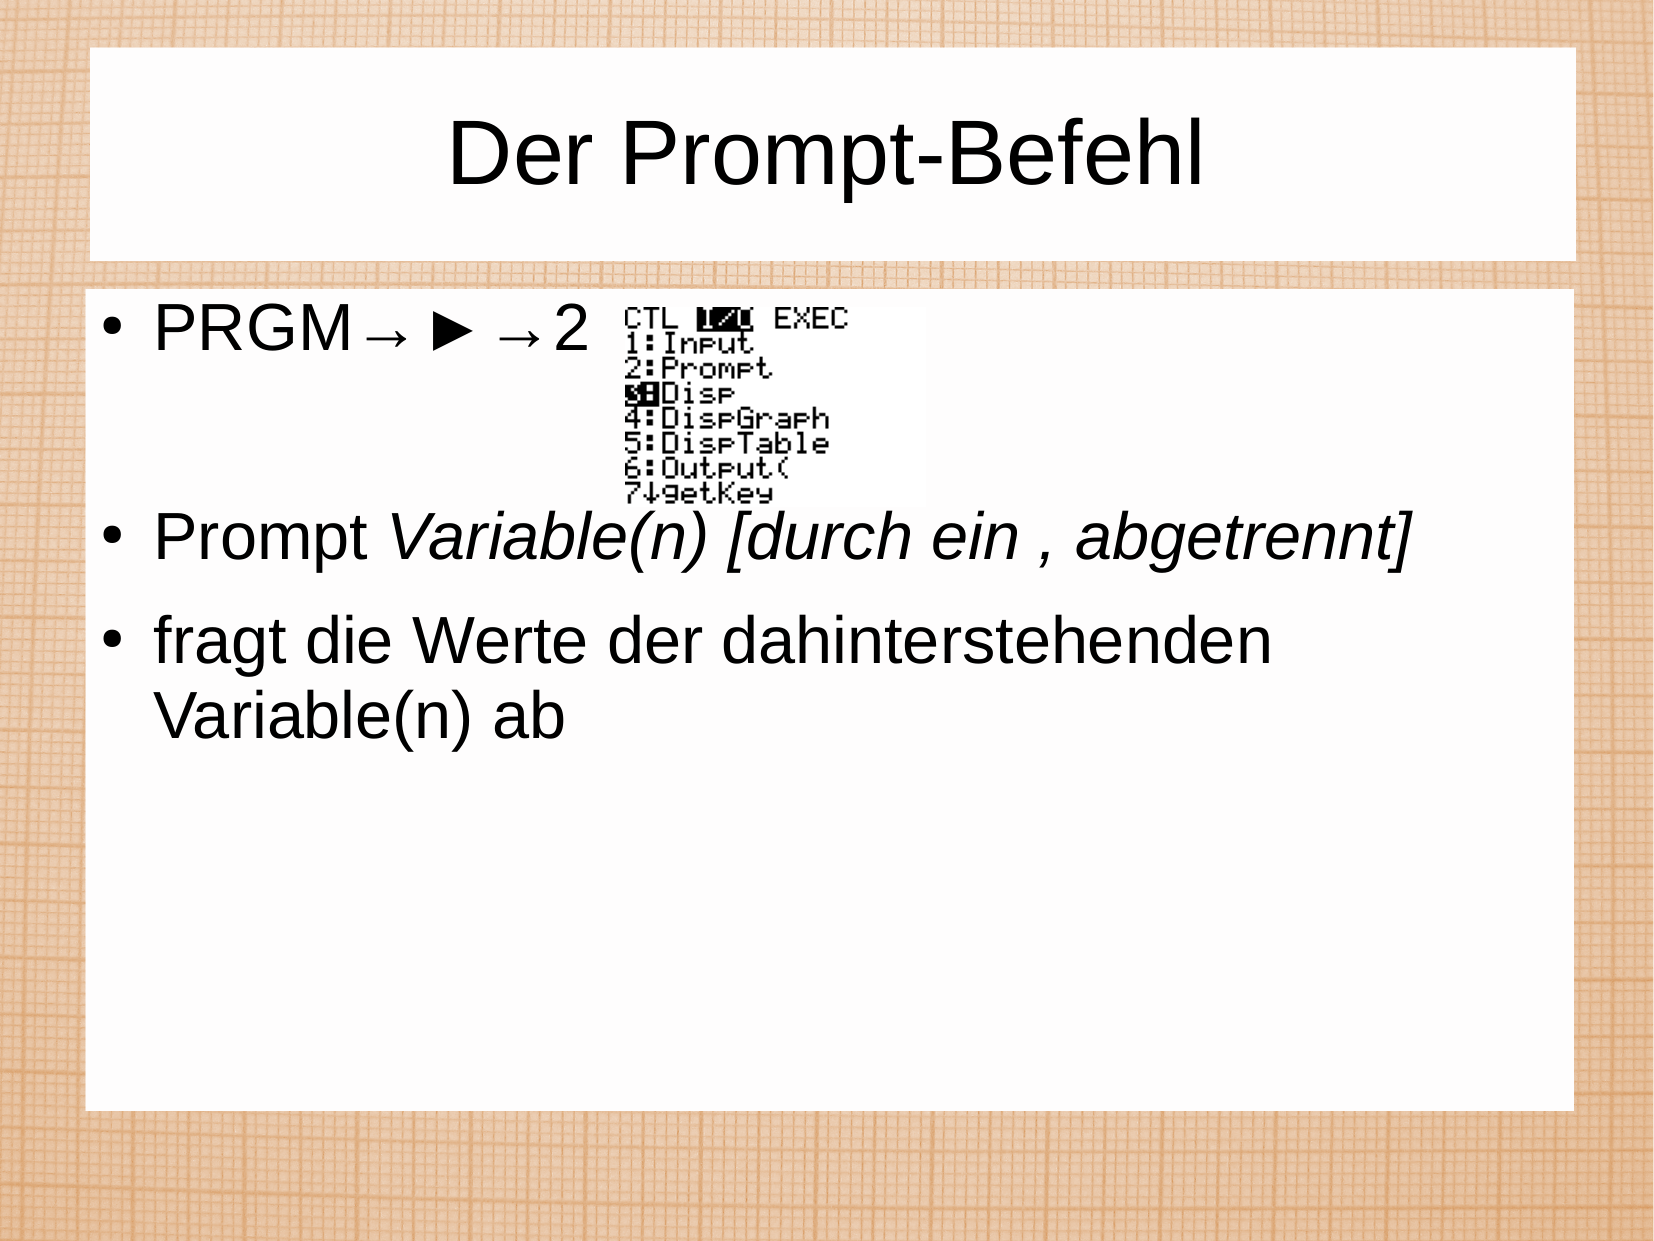

# Der Prompt-Befehl
PRGM→►→2
Prompt Variable(n) [durch ein , abgetrennt]
fragt die Werte der dahinterstehenden Variable(n) ab